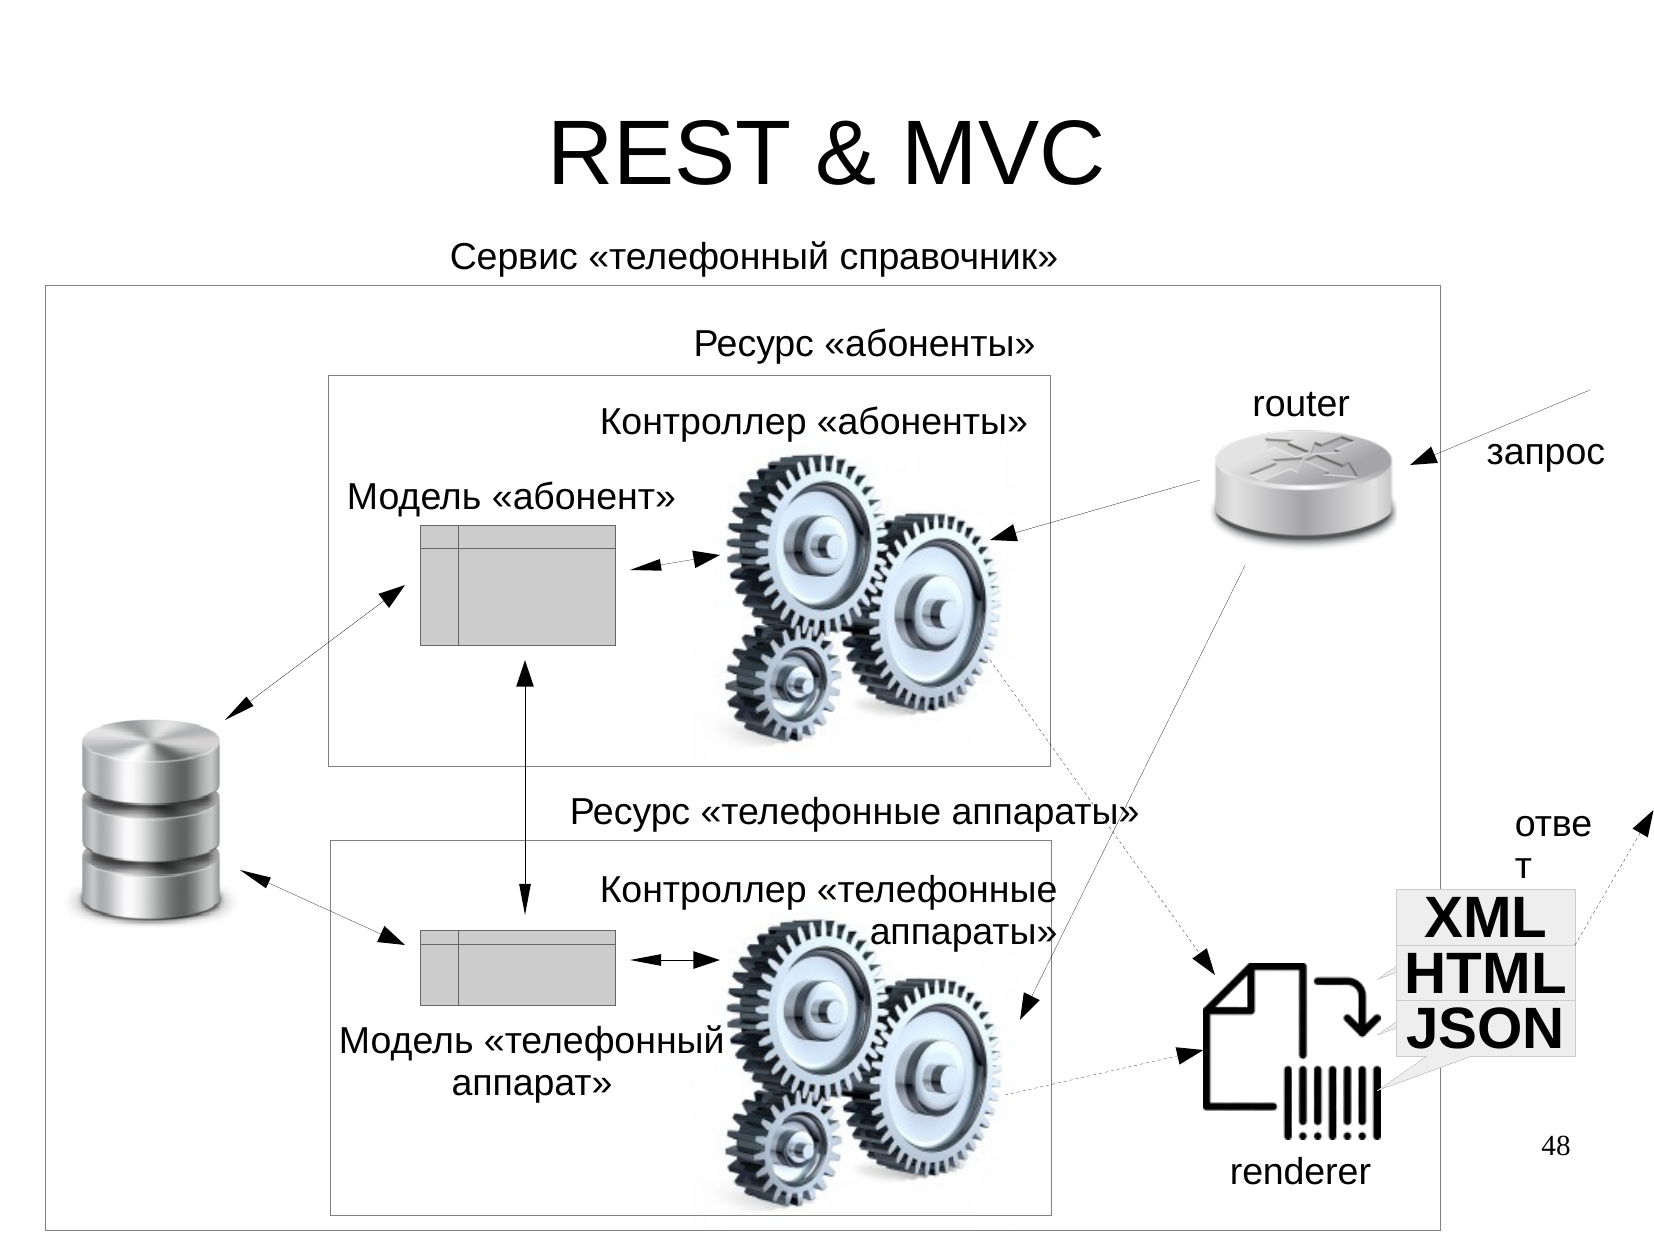

# REST & MVC
Сервис «телефонный справочник»
Ресурс «абоненты»
router
Контроллер «абоненты»
запрос
Модель «абонент»
Ресурс «телефонные аппараты»
ответ
Контроллер «телефонные
аппараты»
XML
HTML
JSON
Модель «телефонный
аппарат»
48
renderer